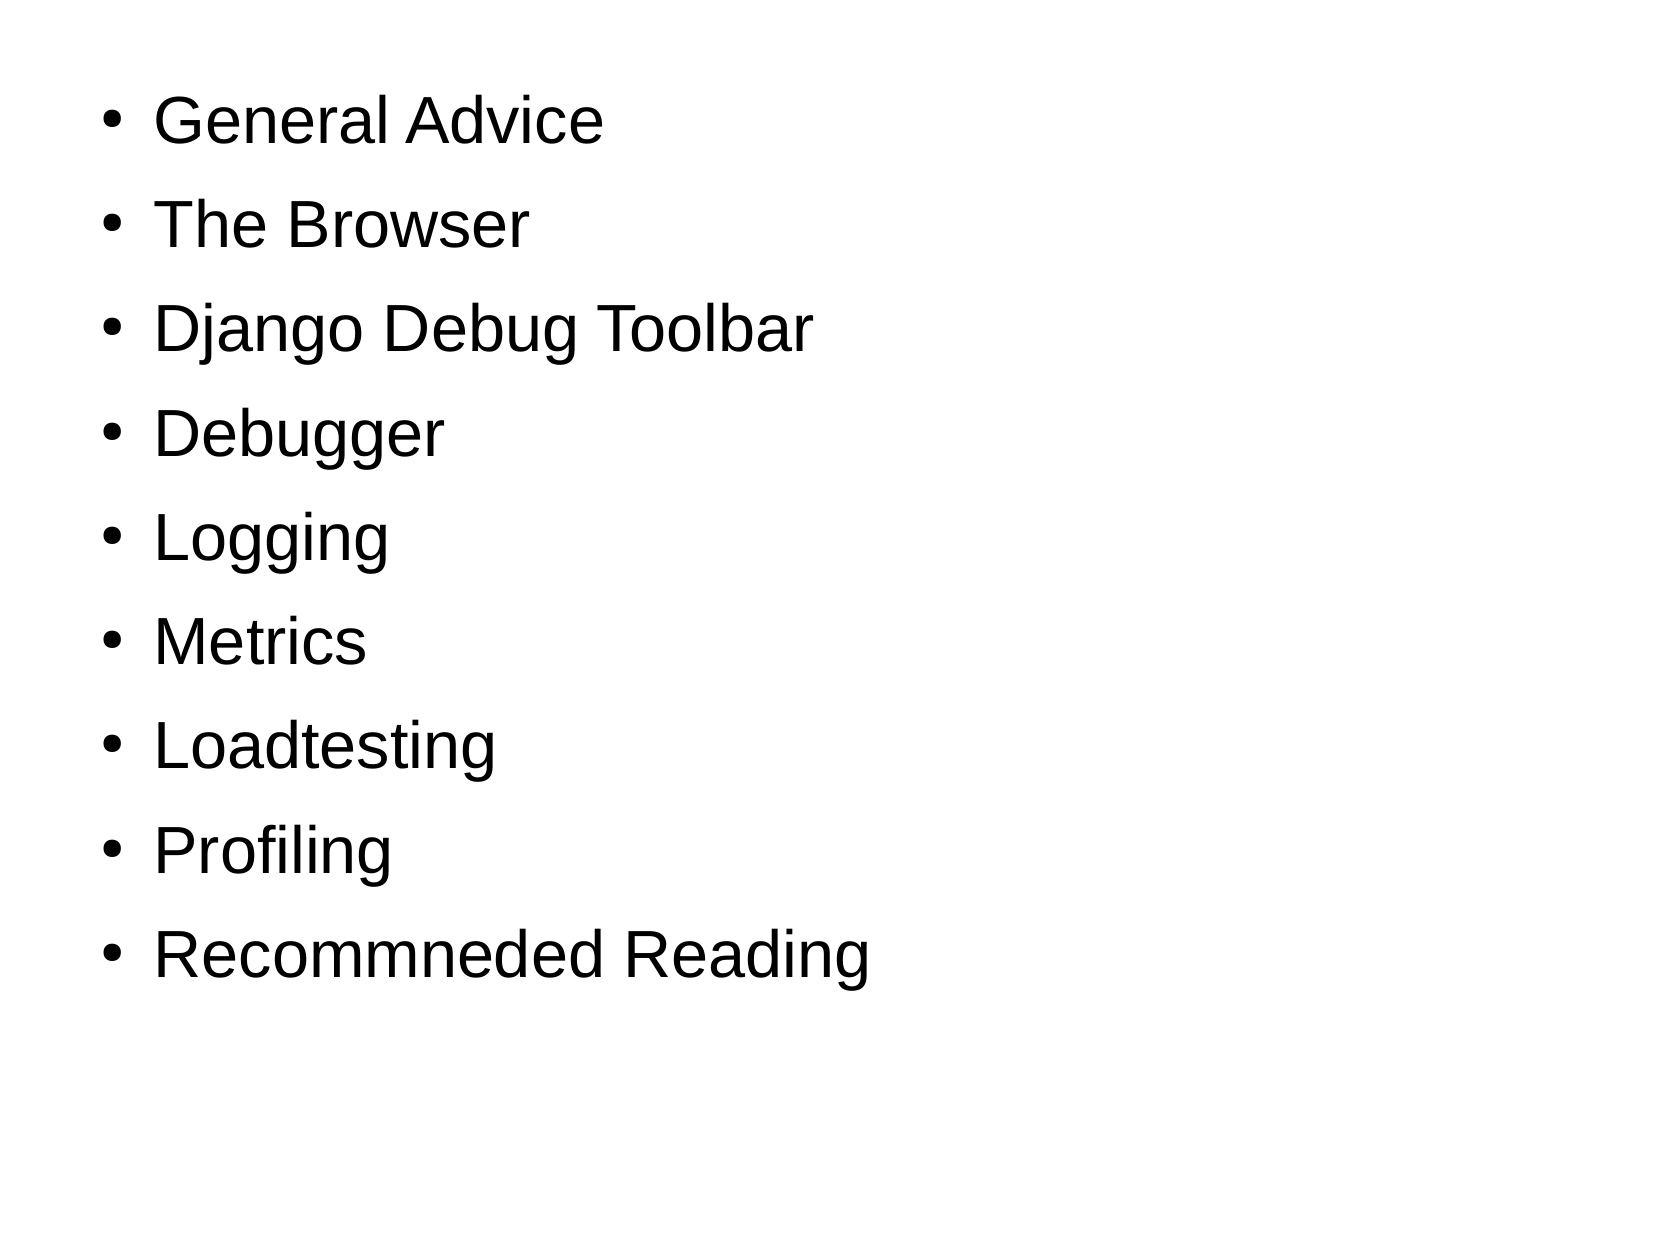

# General Advice
The Browser
Django Debug Toolbar
Debugger
Logging
Metrics
Loadtesting
Profiling
Recommneded Reading